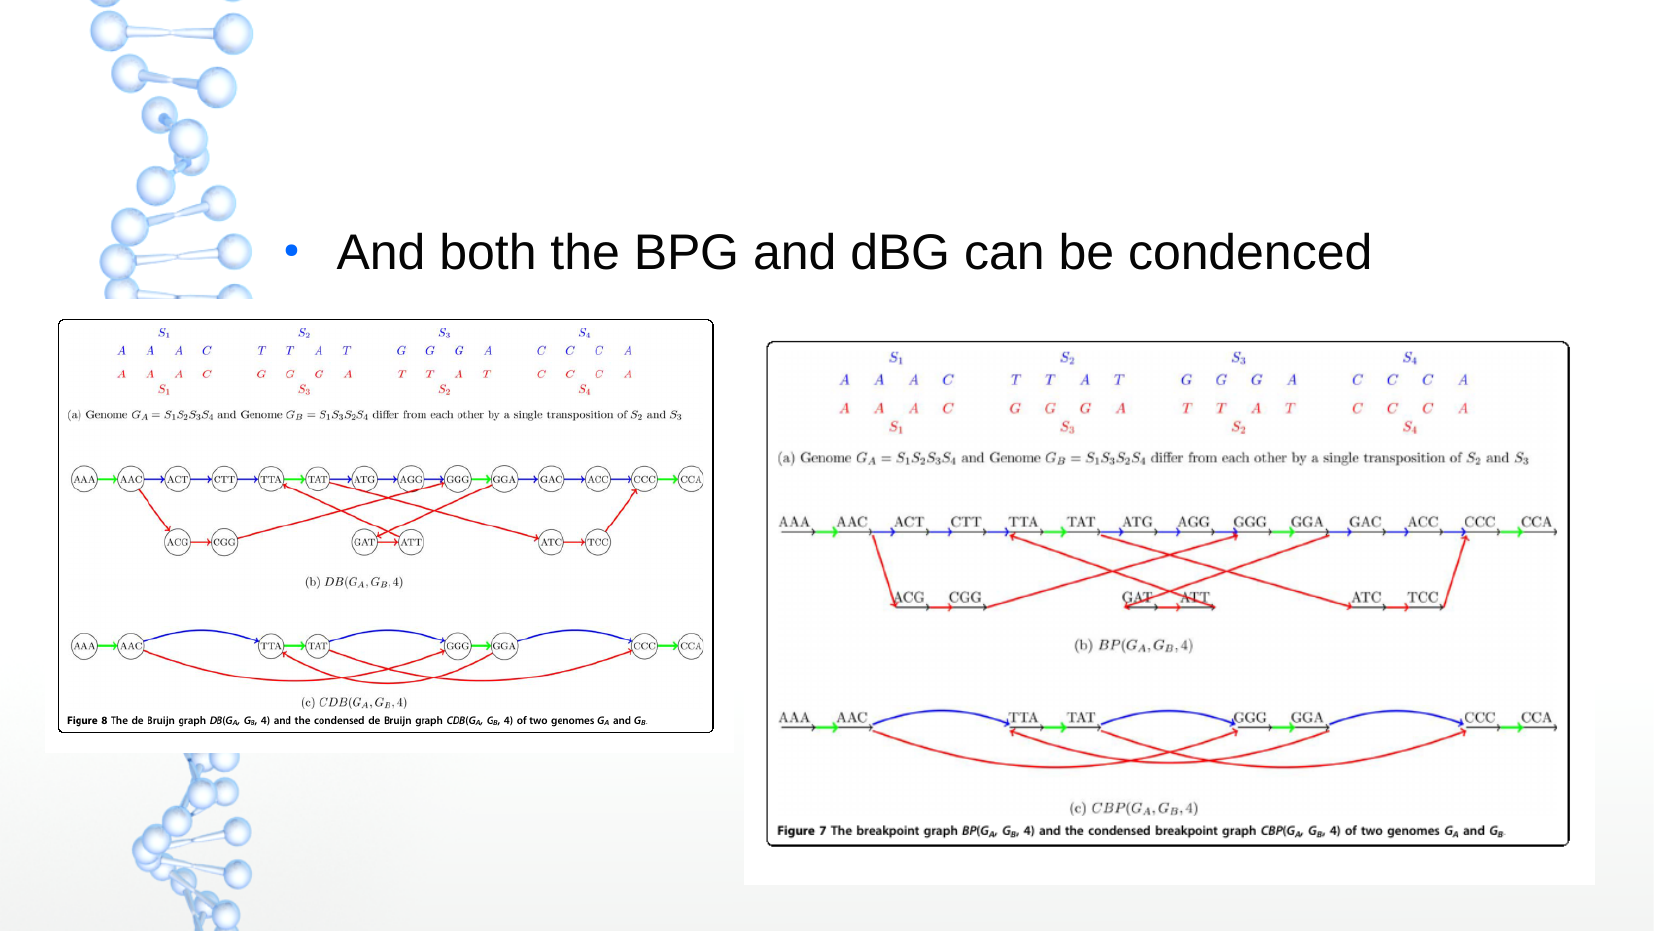

#
And both the BPG and dBG can be condenced
9